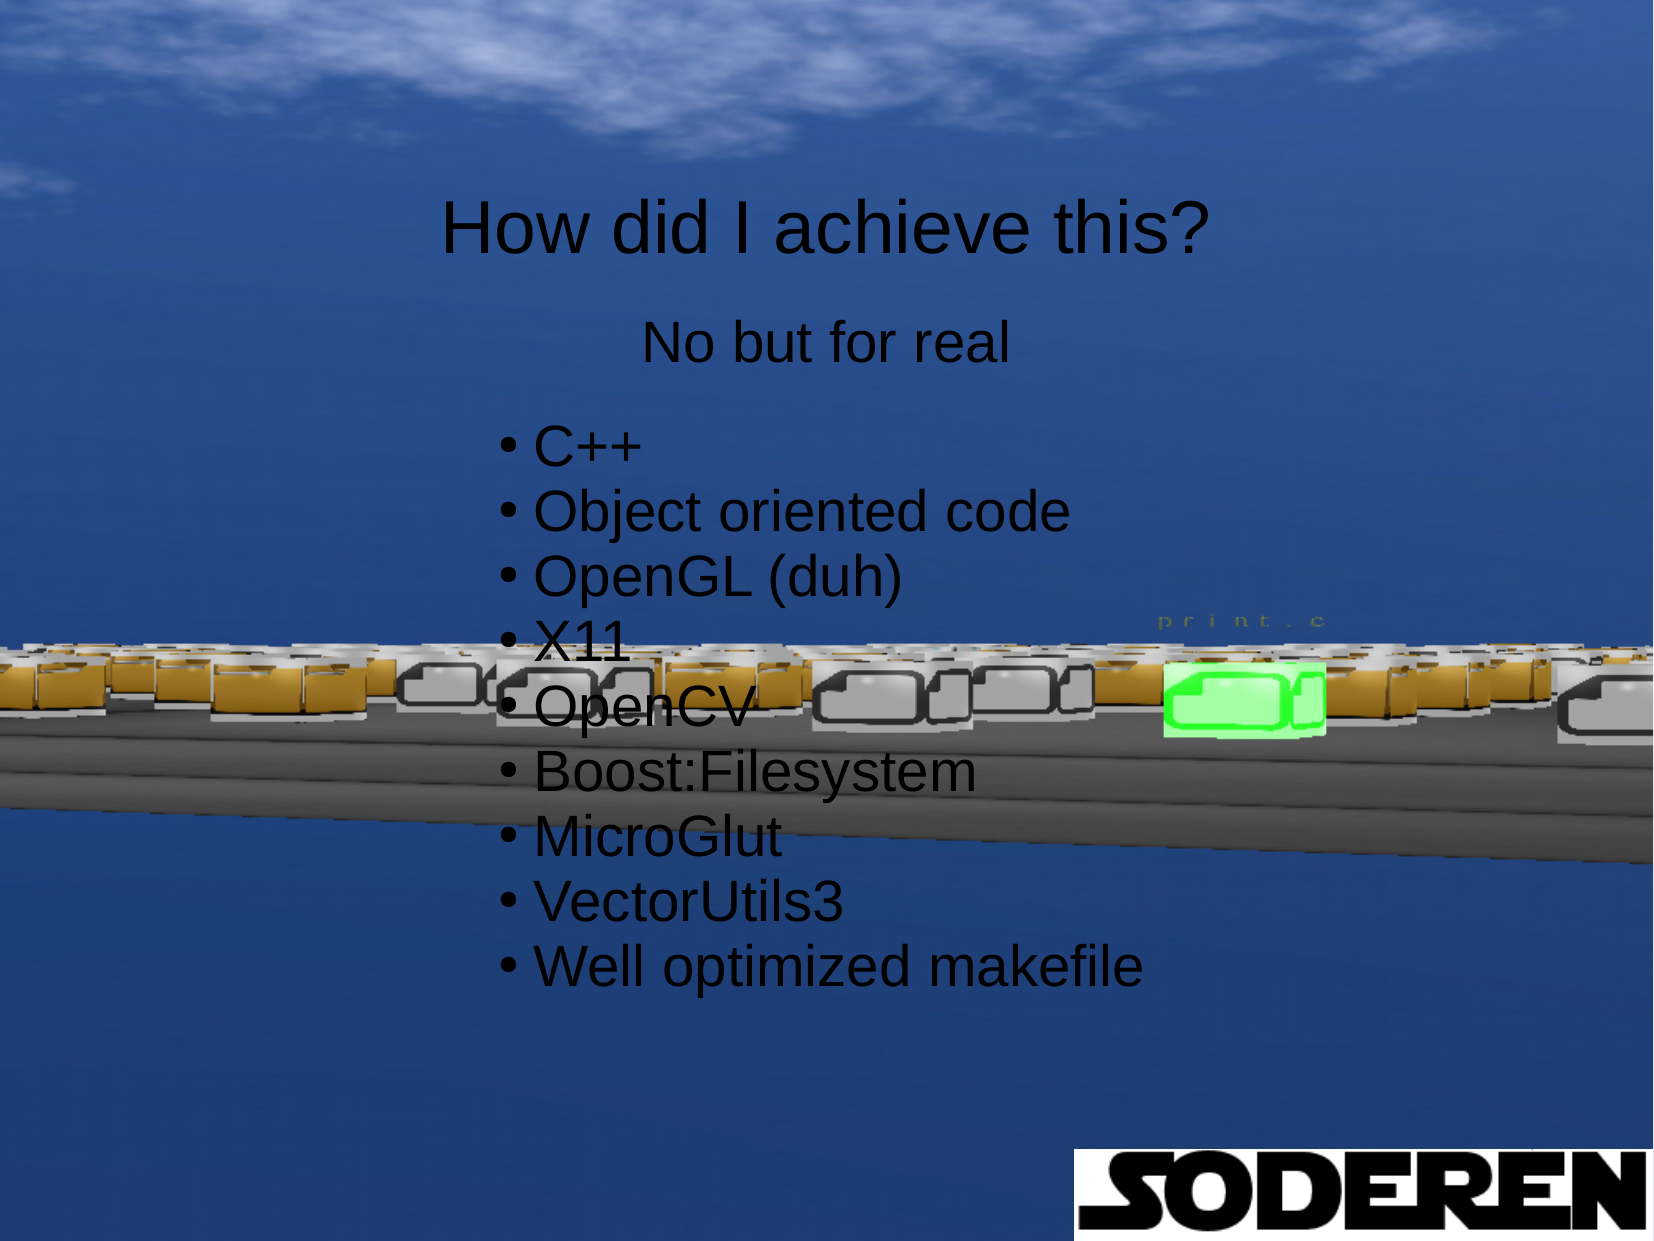

How did I achieve this?
No but for real
C++
Object oriented code
OpenGL (duh)
X11
OpenCV
Boost:Filesystem
MicroGlut
VectorUtils3
Well optimized makefile